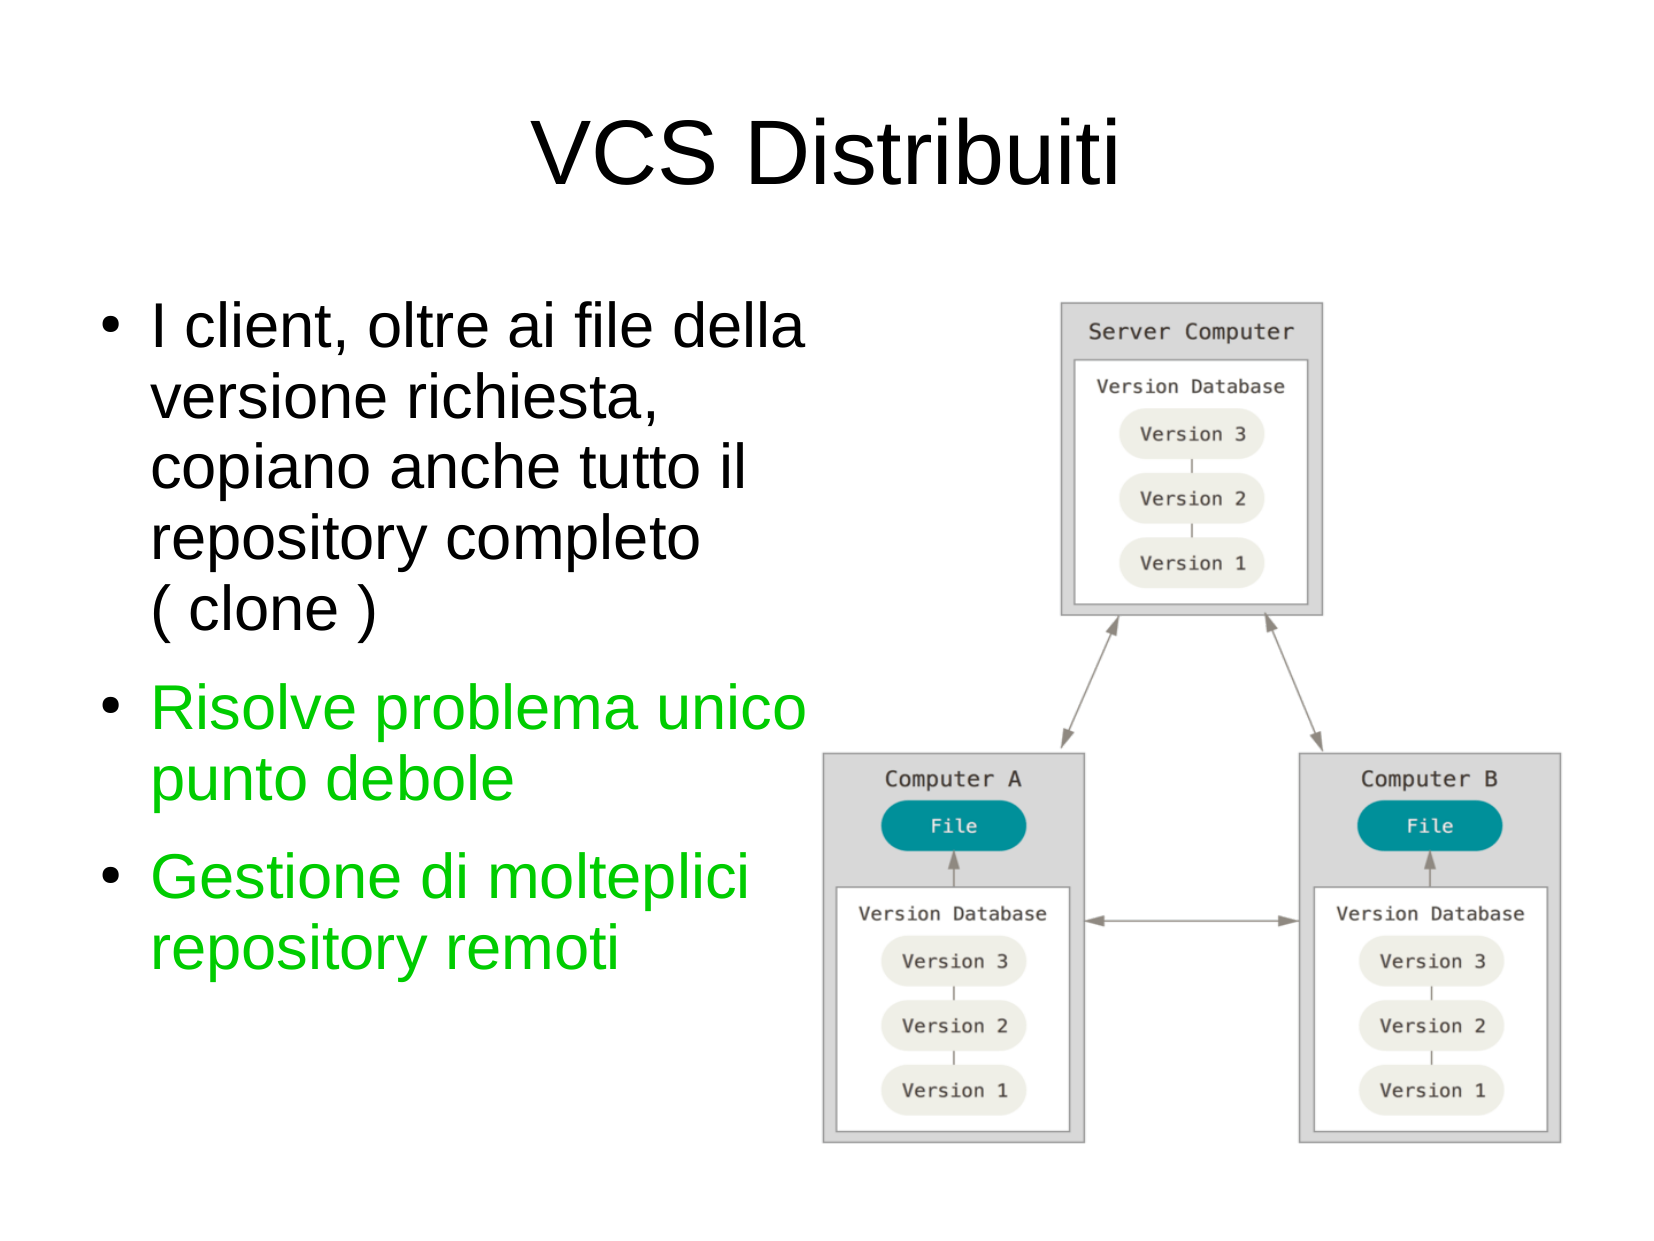

# VCS Distribuiti
I client, oltre ai file della versione richiesta, copiano anche tutto il repository completo ( clone )
Risolve problema unico punto debole
Gestione di molteplici repository remoti